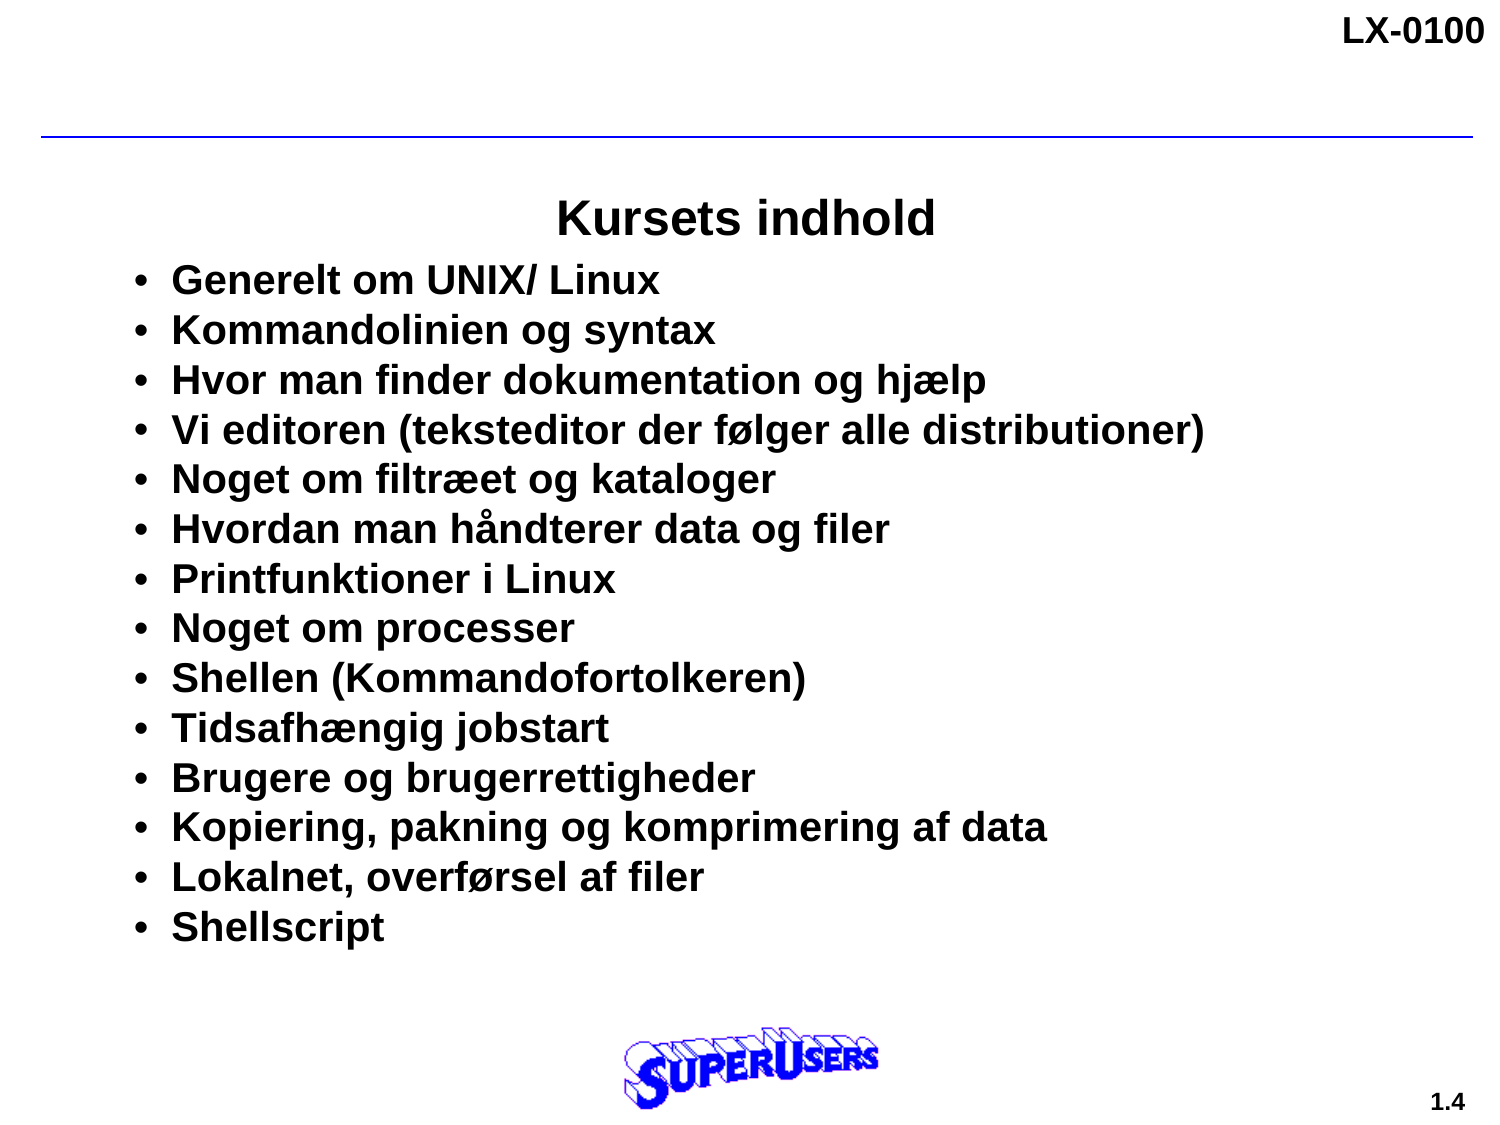

#
Kursets indhold
 Generelt om UNIX/ Linux
 Kommandolinien og syntax
 Hvor man finder dokumentation og hjælp
 Vi editoren (teksteditor der følger alle distributioner)
 Noget om filtræet og kataloger
 Hvordan man håndterer data og filer
 Printfunktioner i Linux
 Noget om processer
 Shellen (Kommandofortolkeren)
 Tidsafhængig jobstart
 Brugere og brugerrettigheder
 Kopiering, pakning og komprimering af data
 Lokalnet, overførsel af filer
 Shellscript